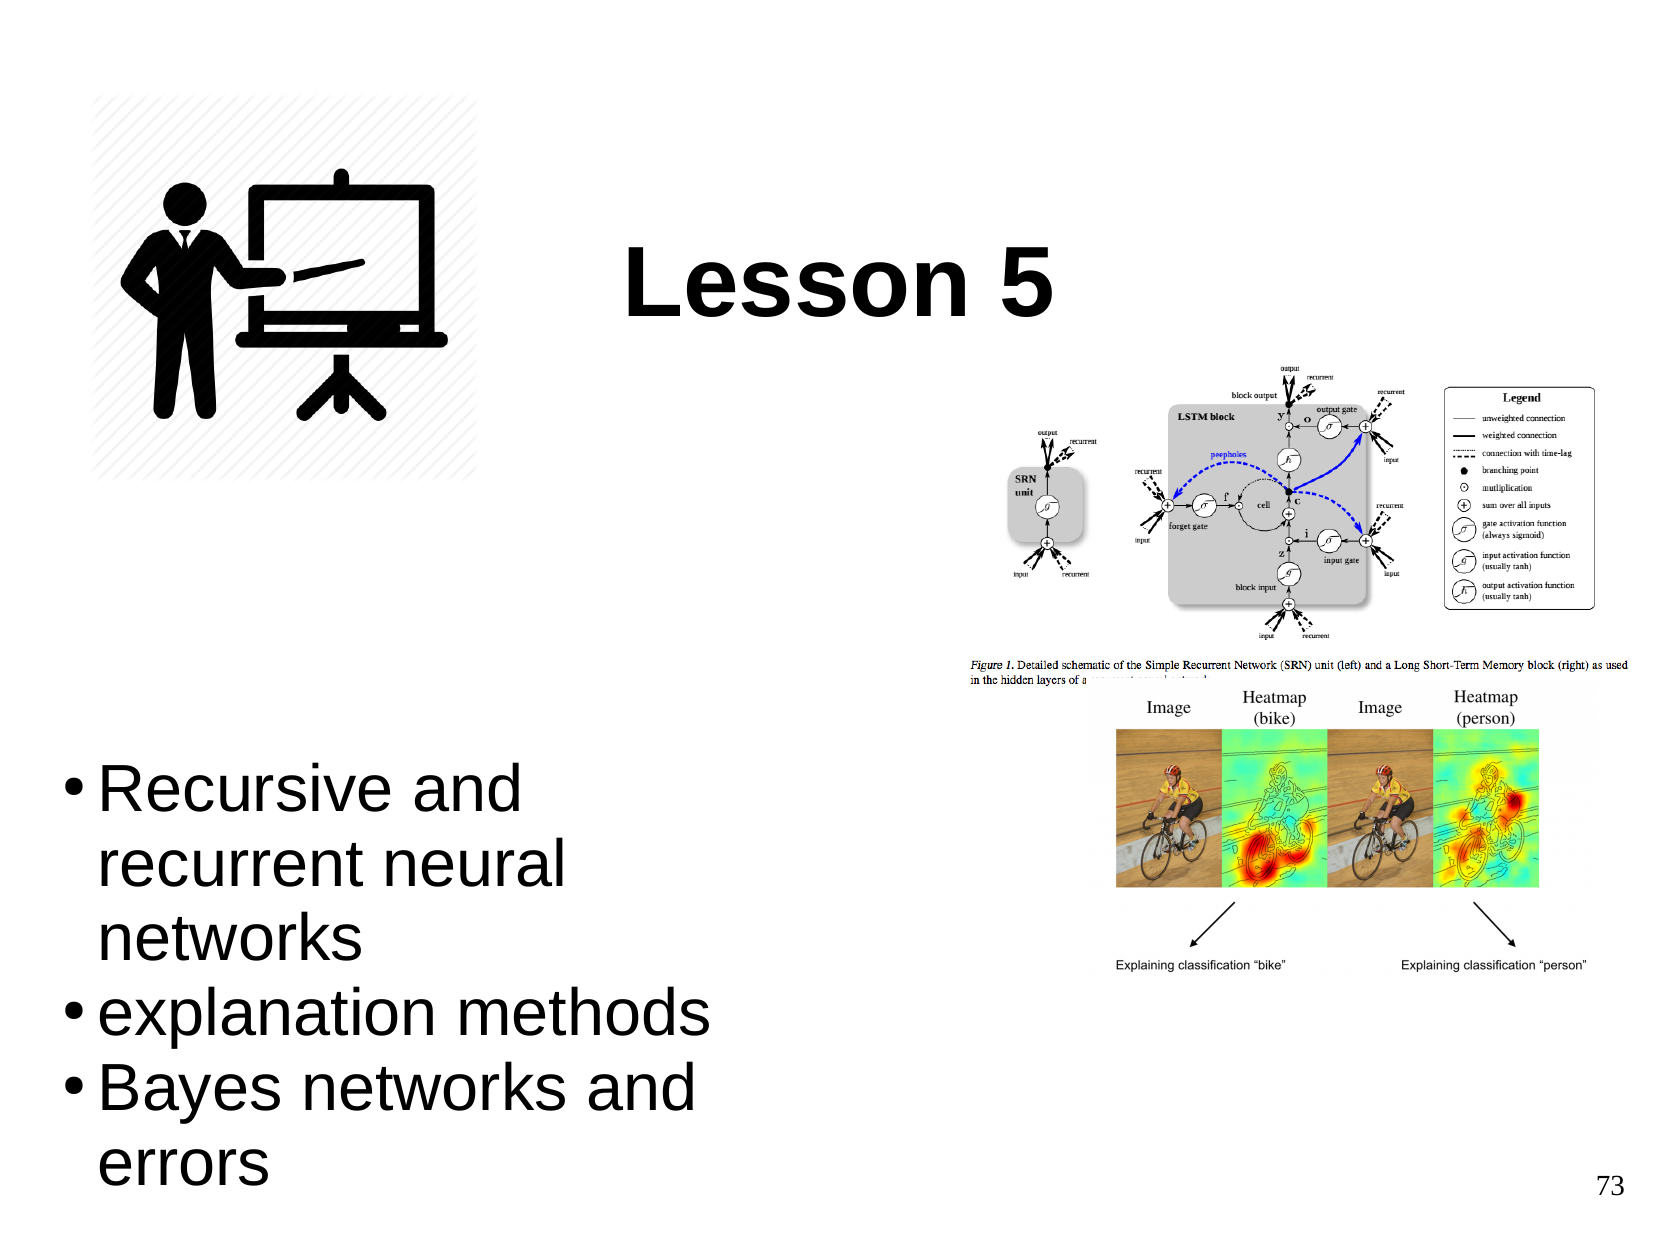

#
Lesson 5
Recursive and recurrent neural networks
explanation methods
Bayes networks and errors
73